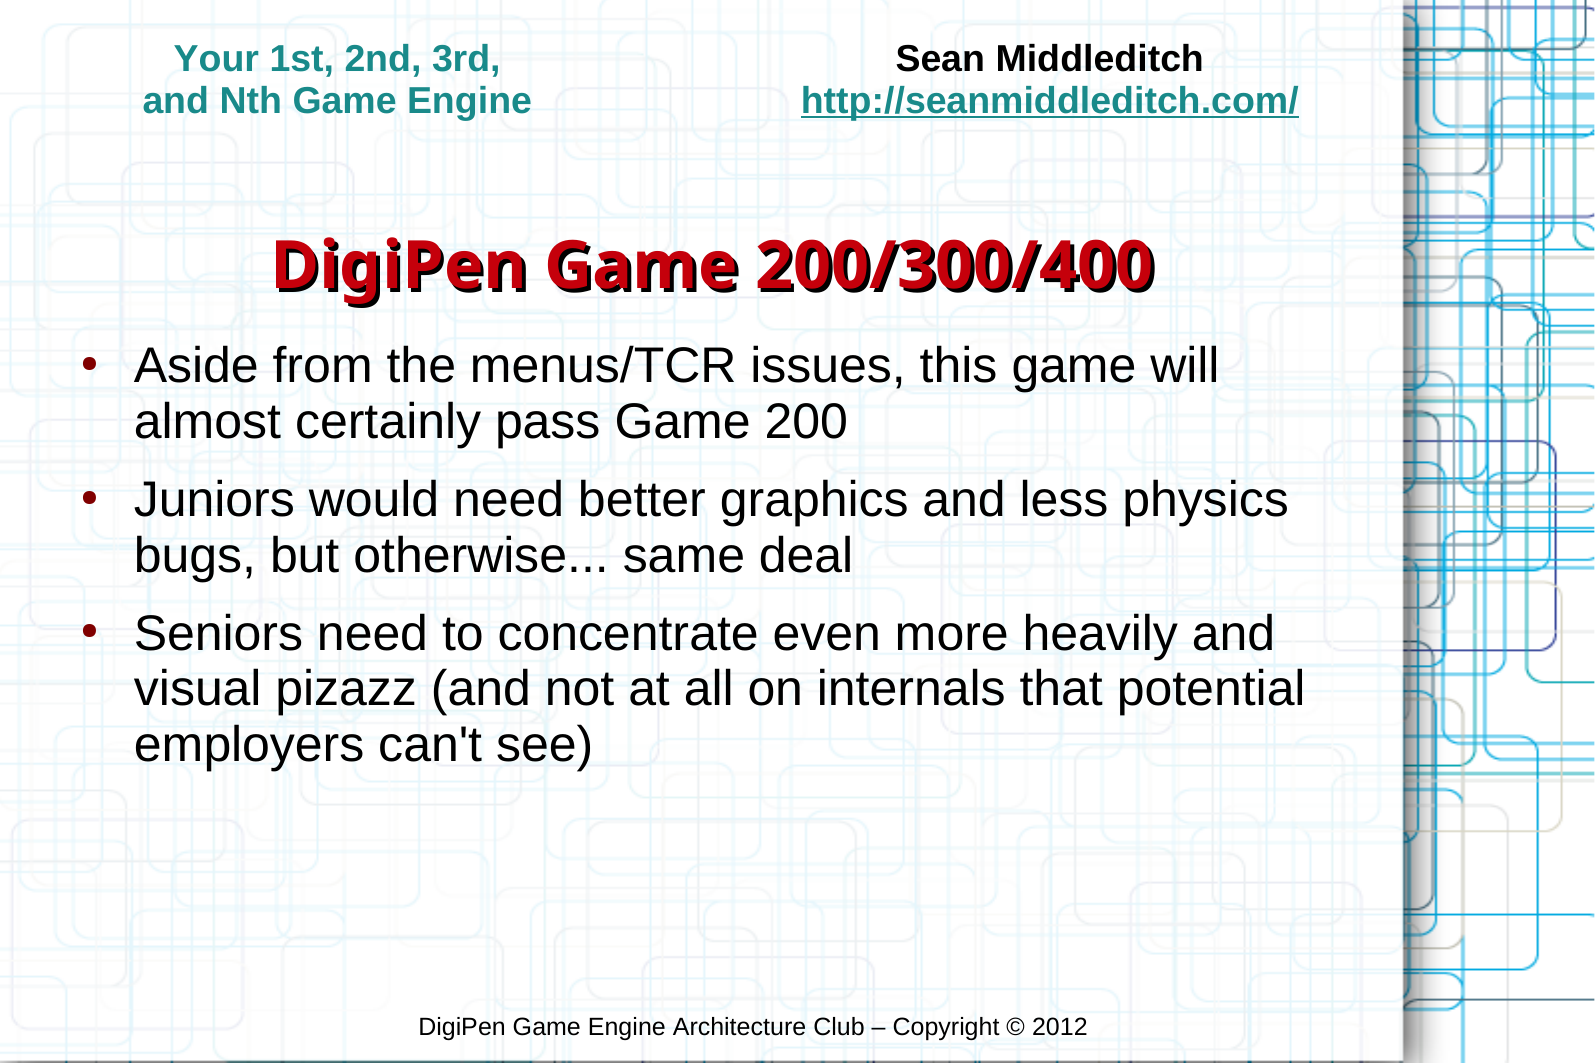

Your 1st, 2nd, 3rd,
and Nth Game Engine
Sean Middleditch
http://seanmiddleditch.com/
# DigiPen Game 200/300/400
Aside from the menus/TCR issues, this game will almost certainly pass Game 200
Juniors would need better graphics and less physics bugs, but otherwise... same deal
Seniors need to concentrate even more heavily and visual pizazz (and not at all on internals that potential employers can't see)
DigiPen Game Engine Architecture Club – Copyright © 2012